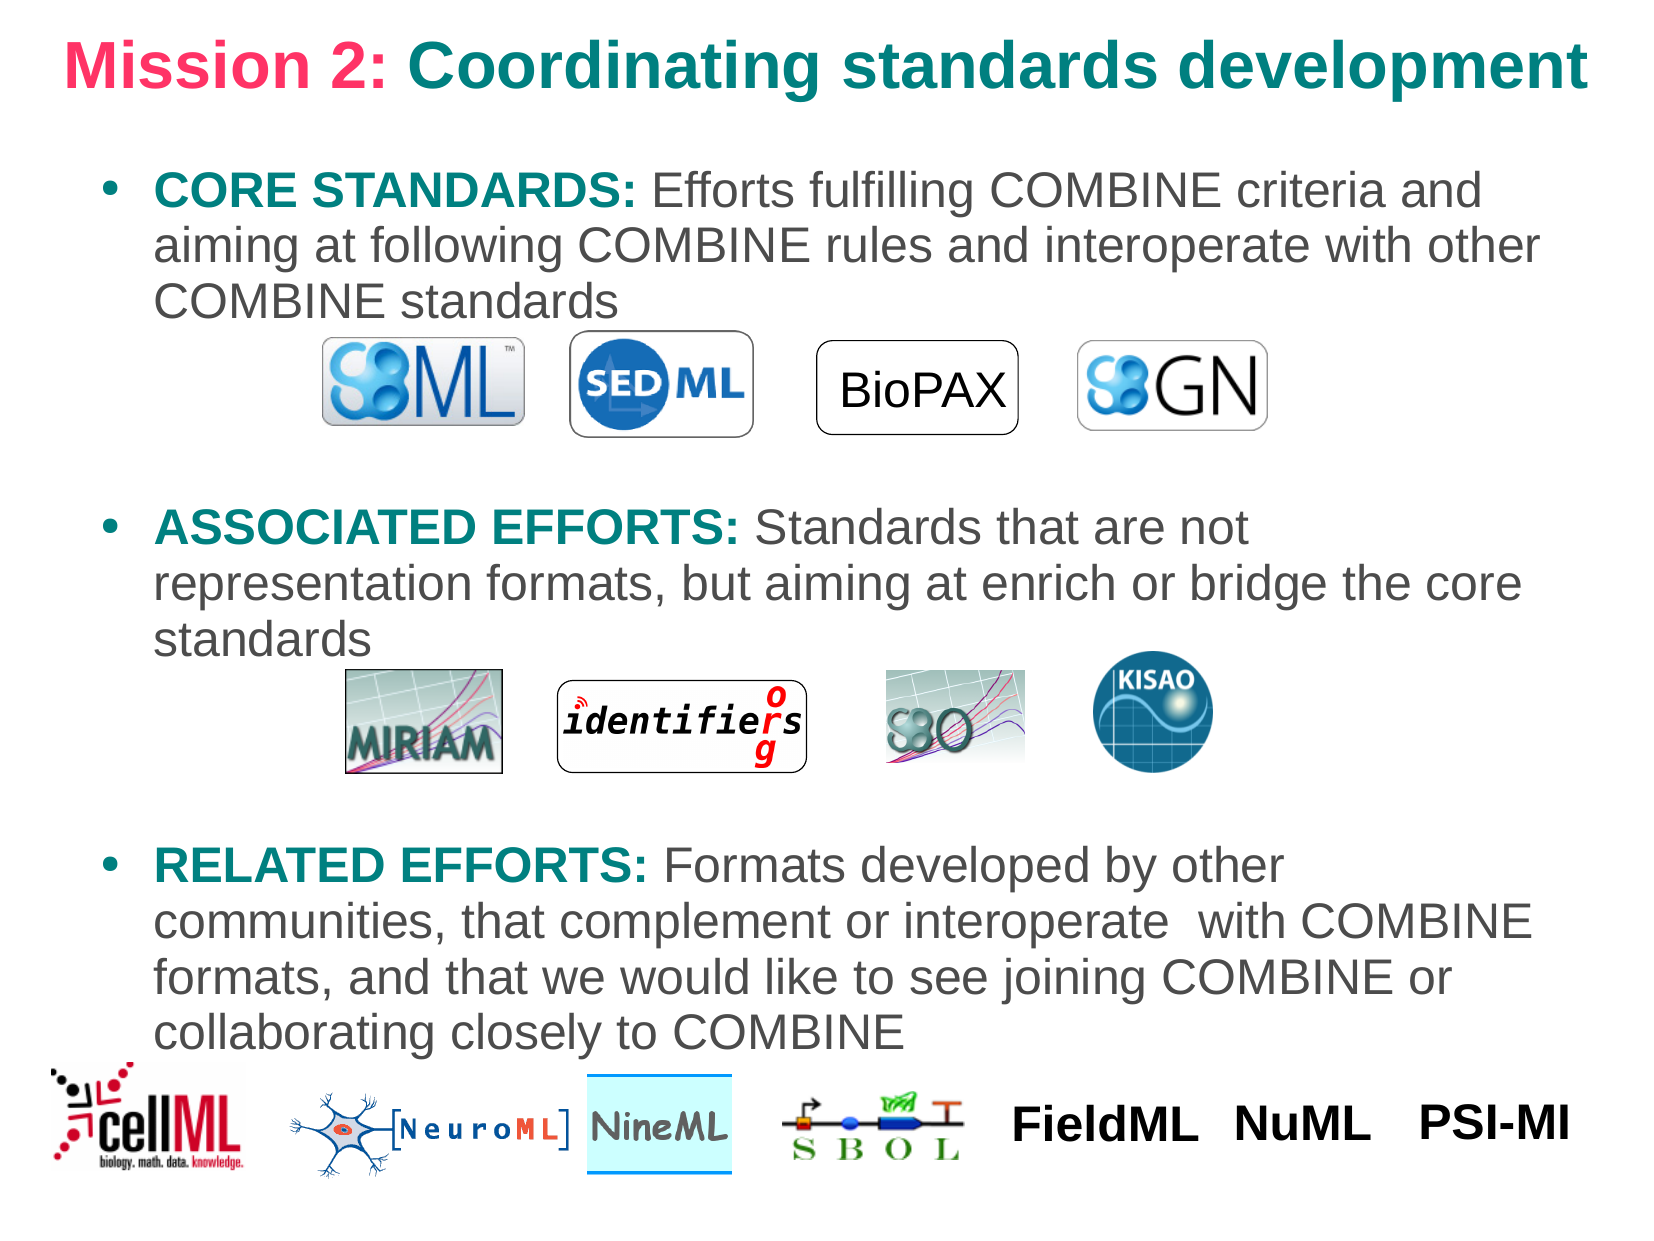

# Mission 2: Coordinating standards development
CORE STANDARDS: Efforts fulfilling COMBINE criteria and aiming at following COMBINE rules and interoperate with other COMBINE standards
ASSOCIATED EFFORTS: Standards that are not representation formats, but aiming at enrich or bridge the core standards
RELATED EFFORTS: Formats developed by other communities, that complement or interoperate with COMBINE formats, and that we would like to see joining COMBINE or collaborating closely to COMBINE
BioPAX
PSI-MI
NuML
FieldML